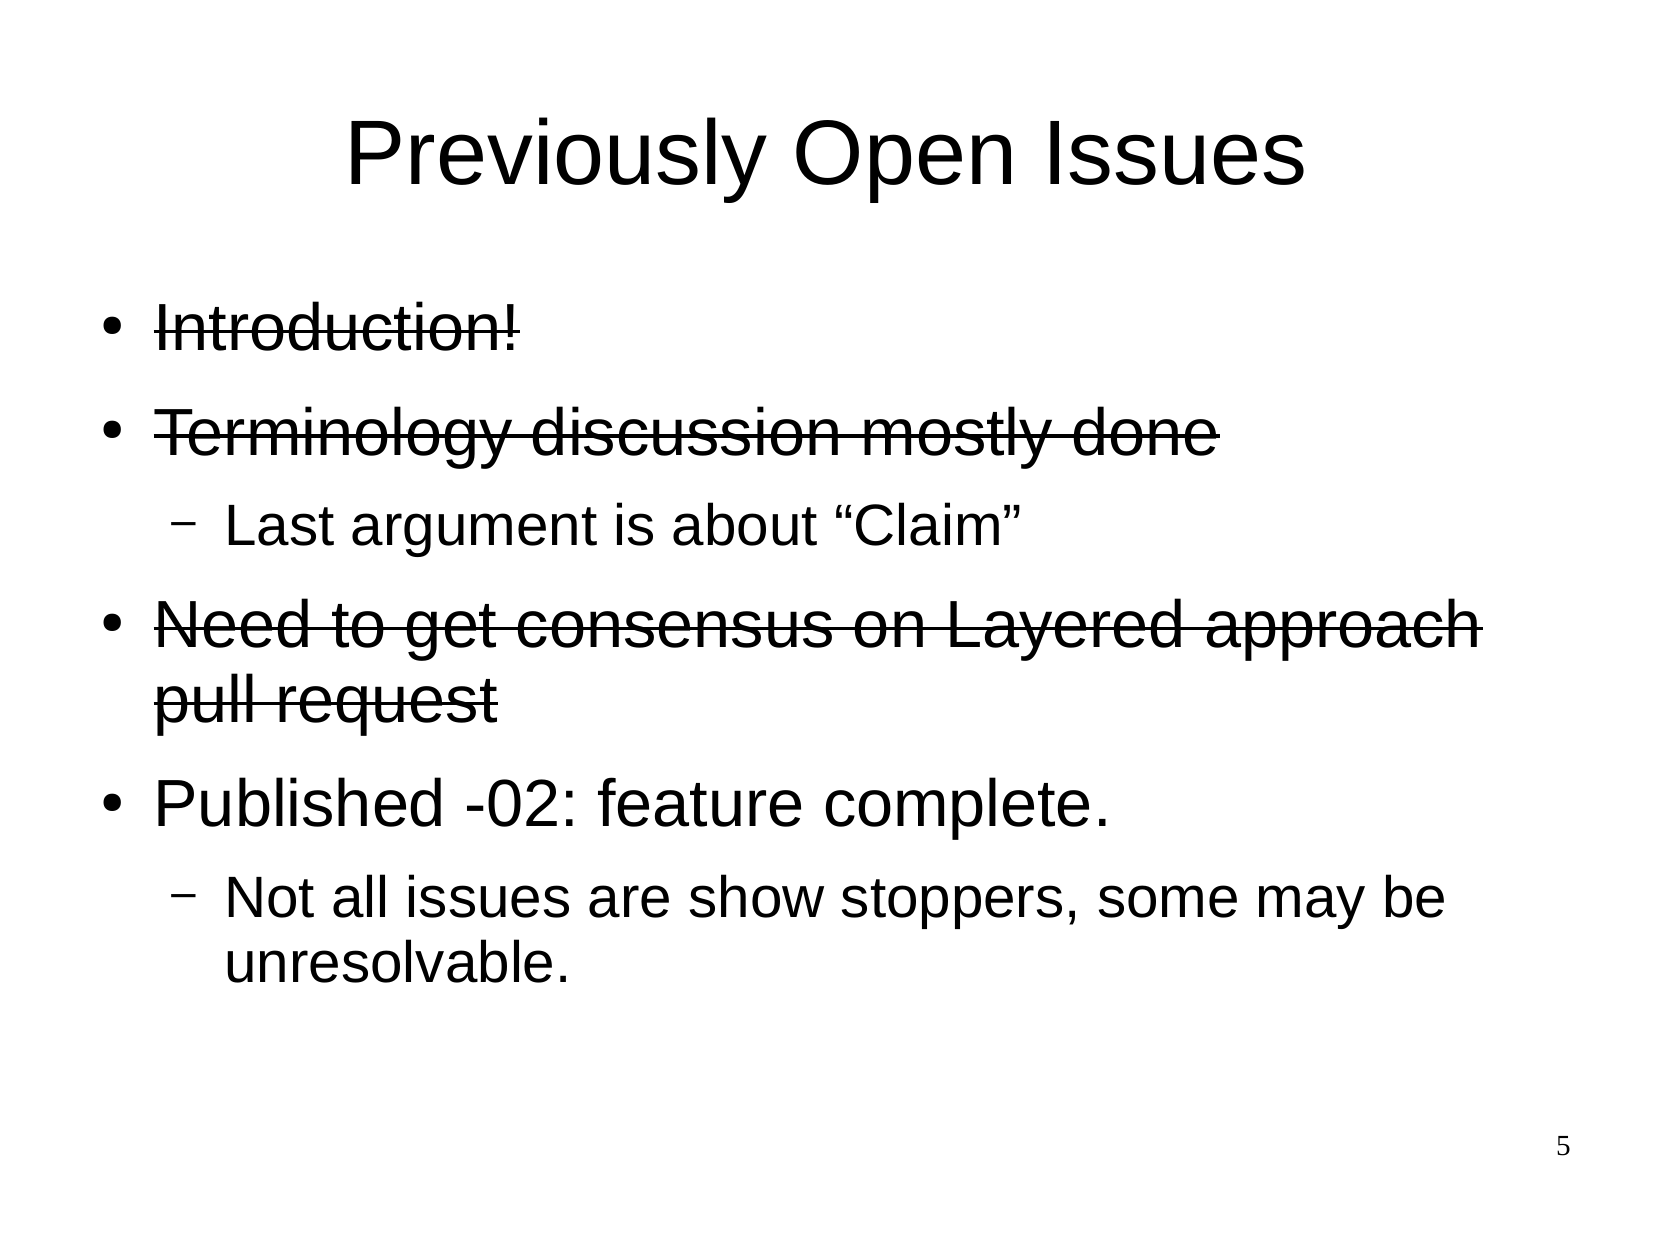

# Previously Open Issues
Introduction!
Terminology discussion mostly done
Last argument is about “Claim”
Need to get consensus on Layered approach pull request
Published -02: feature complete.
Not all issues are show stoppers, some may be unresolvable.
5